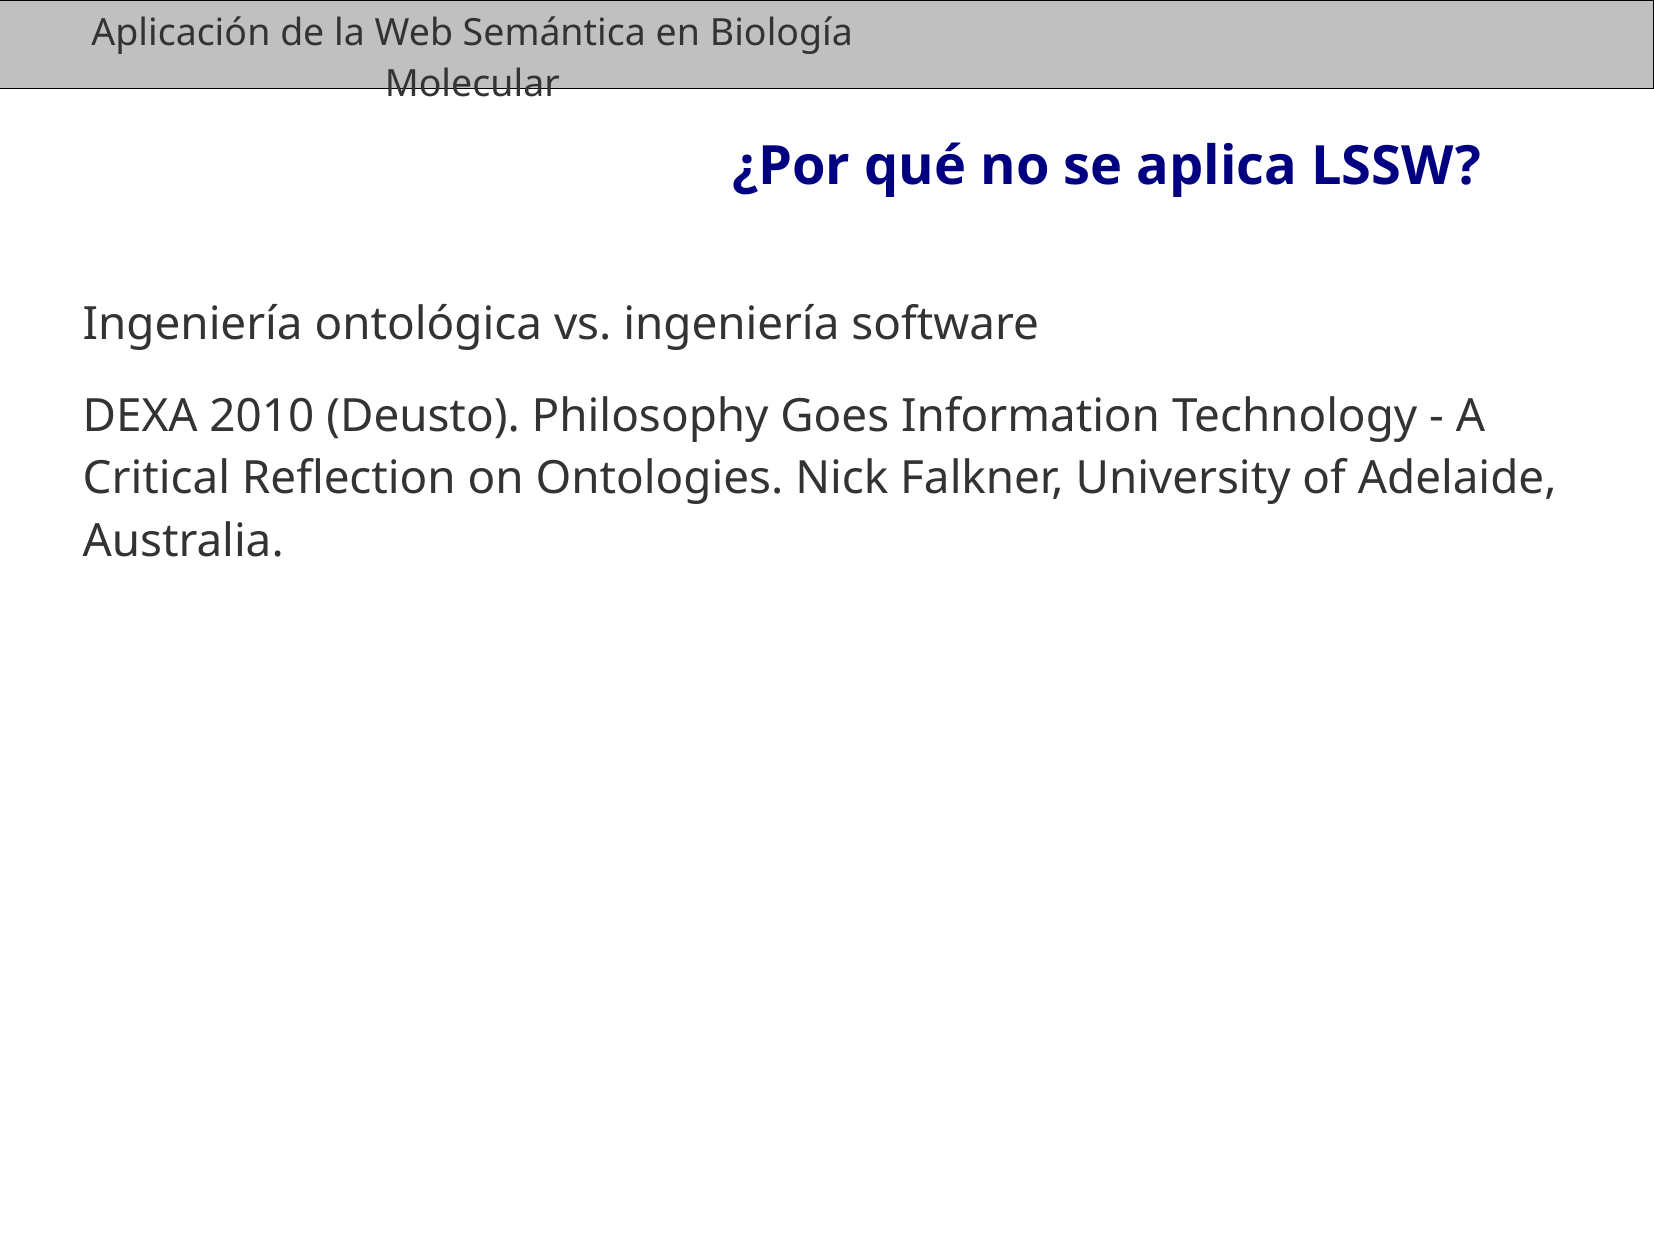

Aplicación de la Web Semántica en Biología Molecular
¿Por qué no se aplica LSSW?
# Ingeniería ontológica vs. ingeniería software
DEXA 2010 (Deusto). Philosophy Goes Information Technology - A Critical Reflection on Ontologies. Nick Falkner, University of Adelaide, Australia.